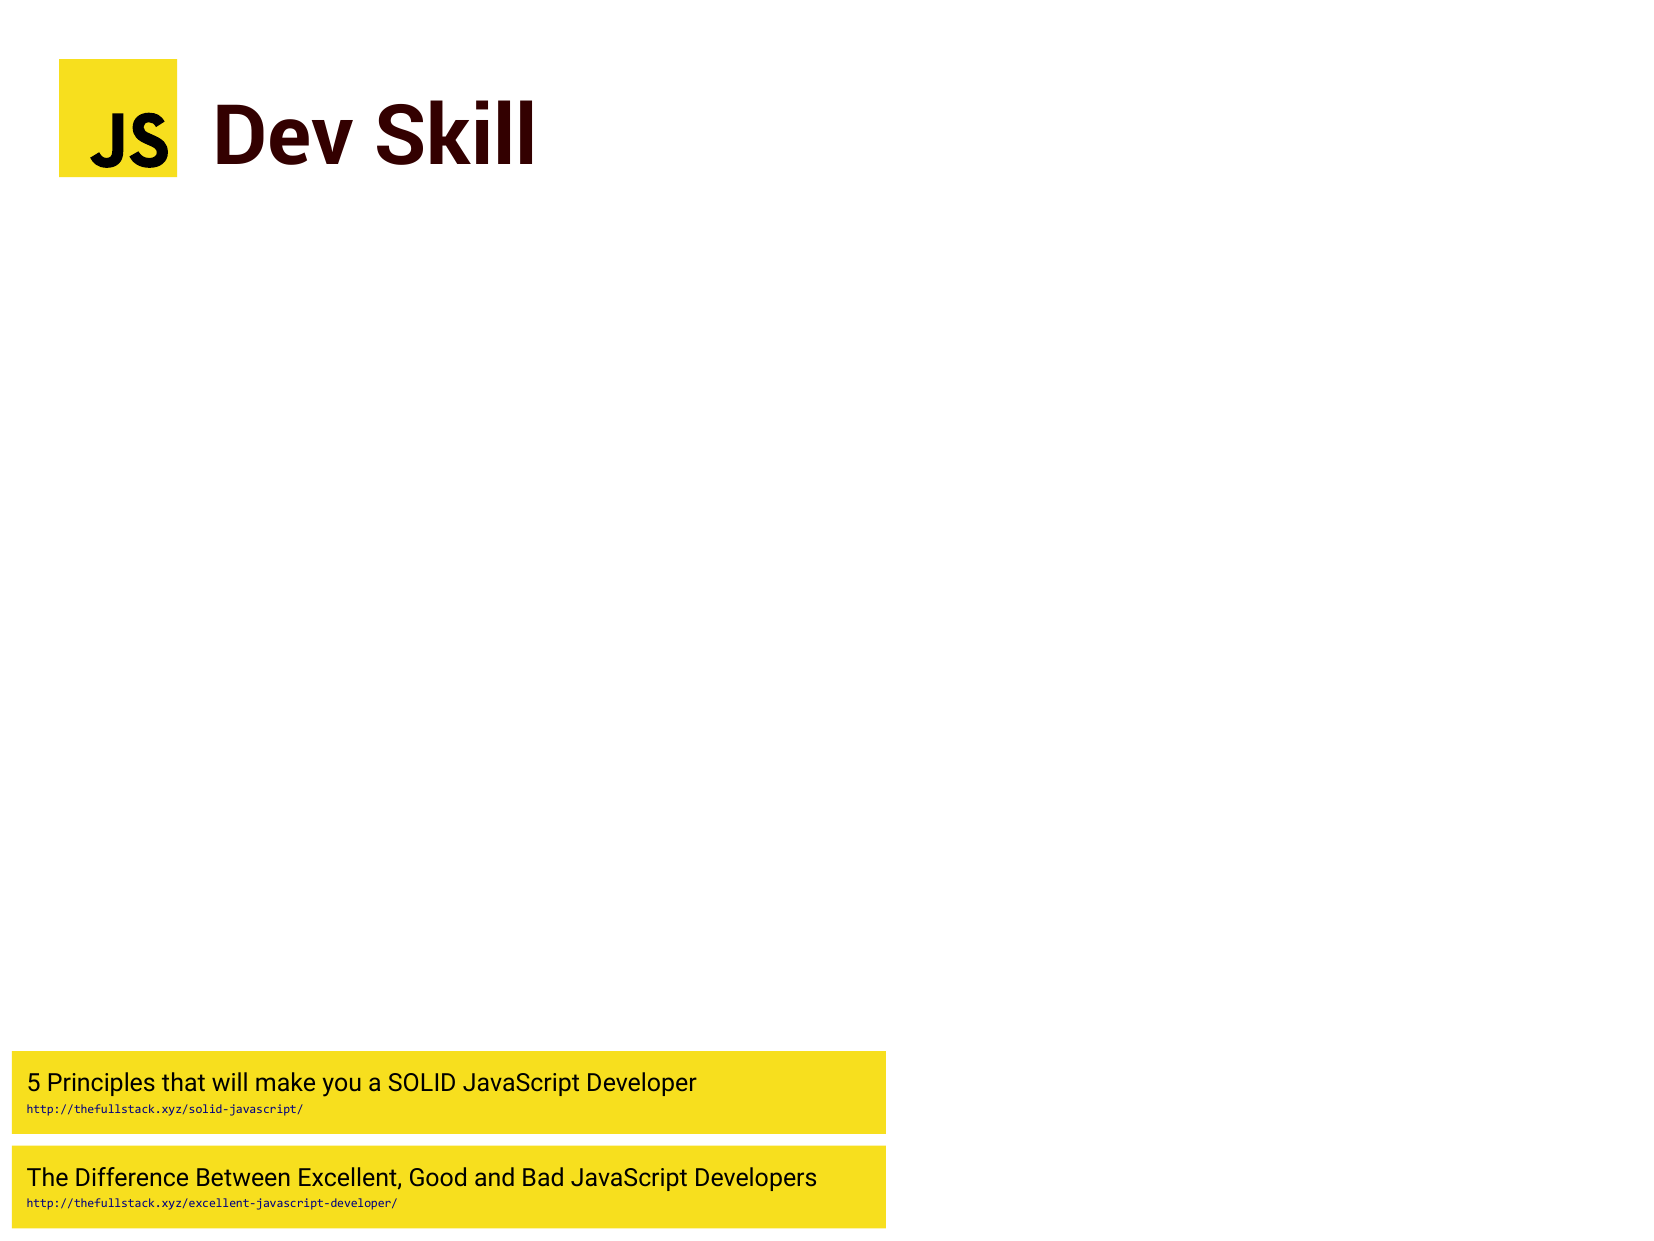

# Dev Skill
5 Principles that will make you a SOLID JavaScript Developer
http://thefullstack.xyz/solid-javascript/
The Difference Between Excellent, Good and Bad JavaScript Developers
http://thefullstack.xyz/excellent-javascript-developer/